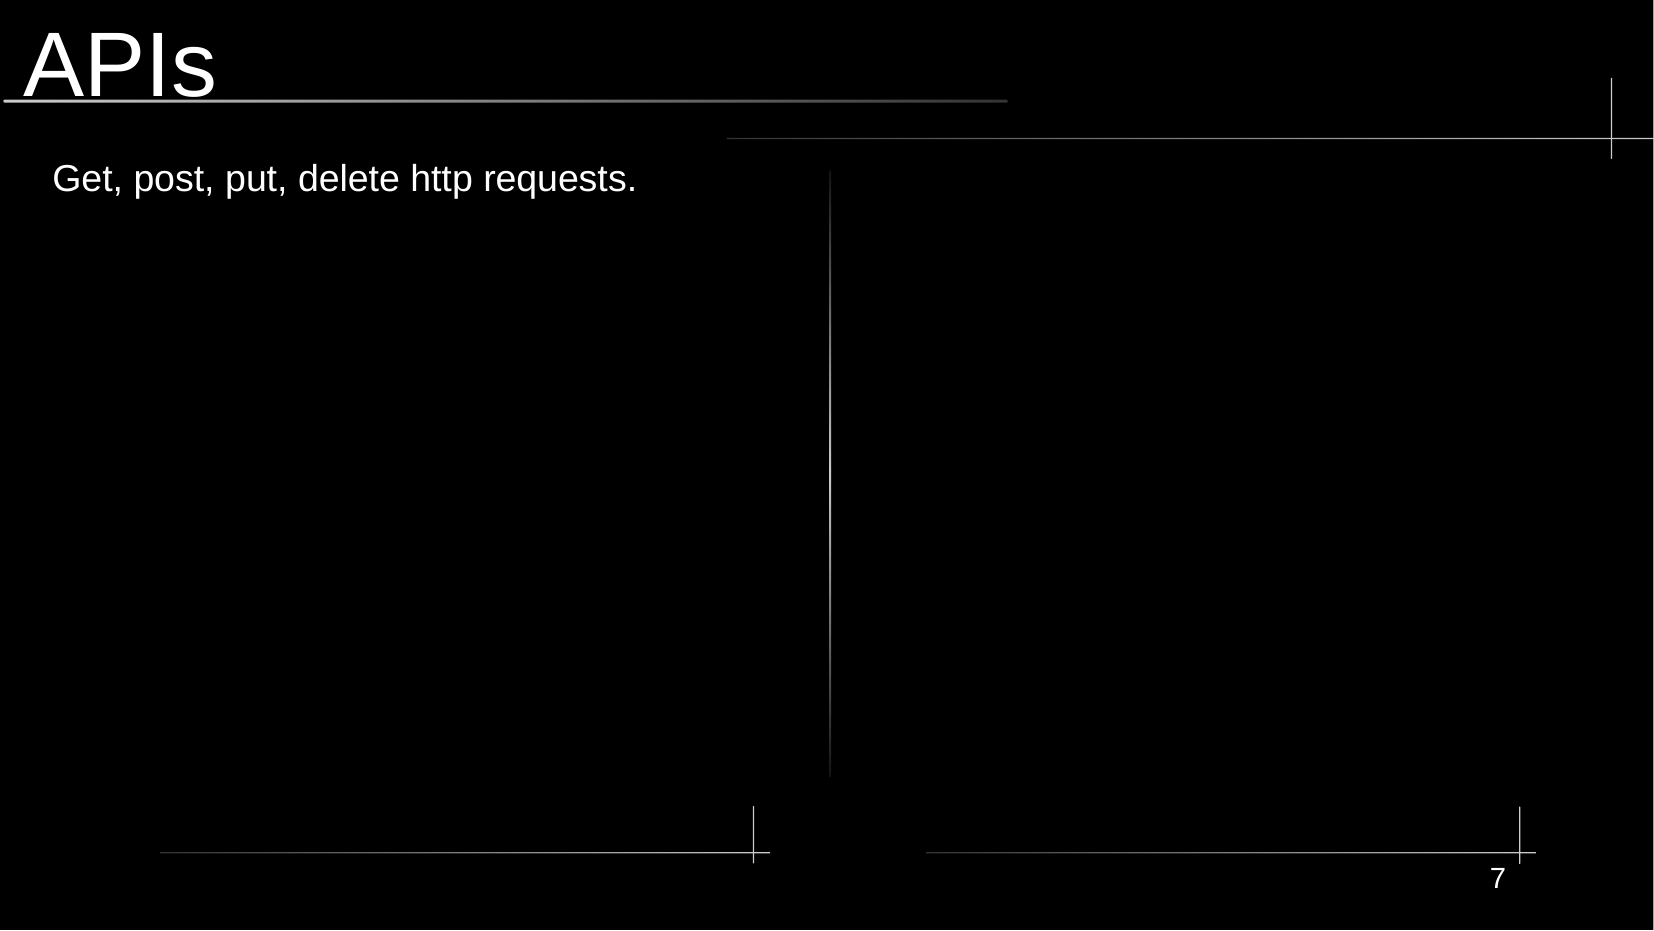

# APIs
Get, post, put, delete http requests.
7